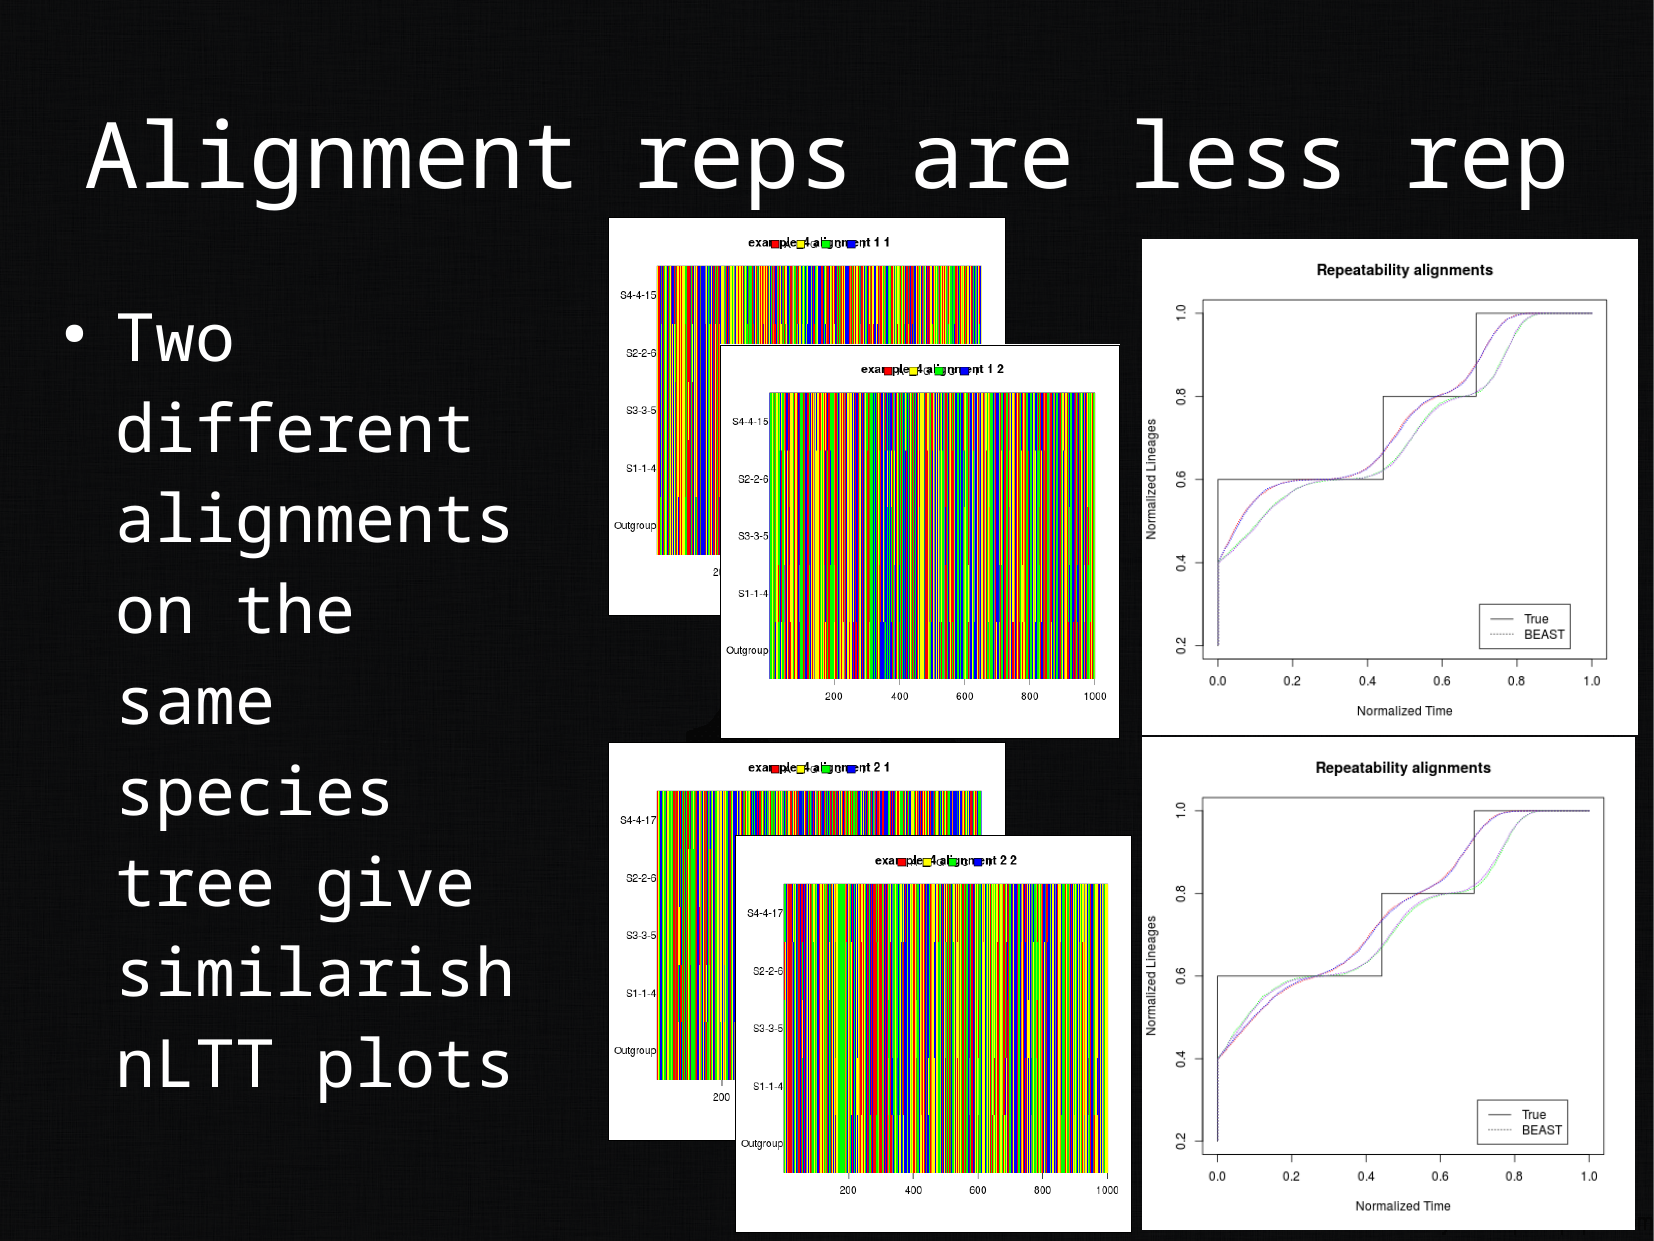

# Alignment reps are less rep
Two different alignments on the same species tree give similarish nLTT plots